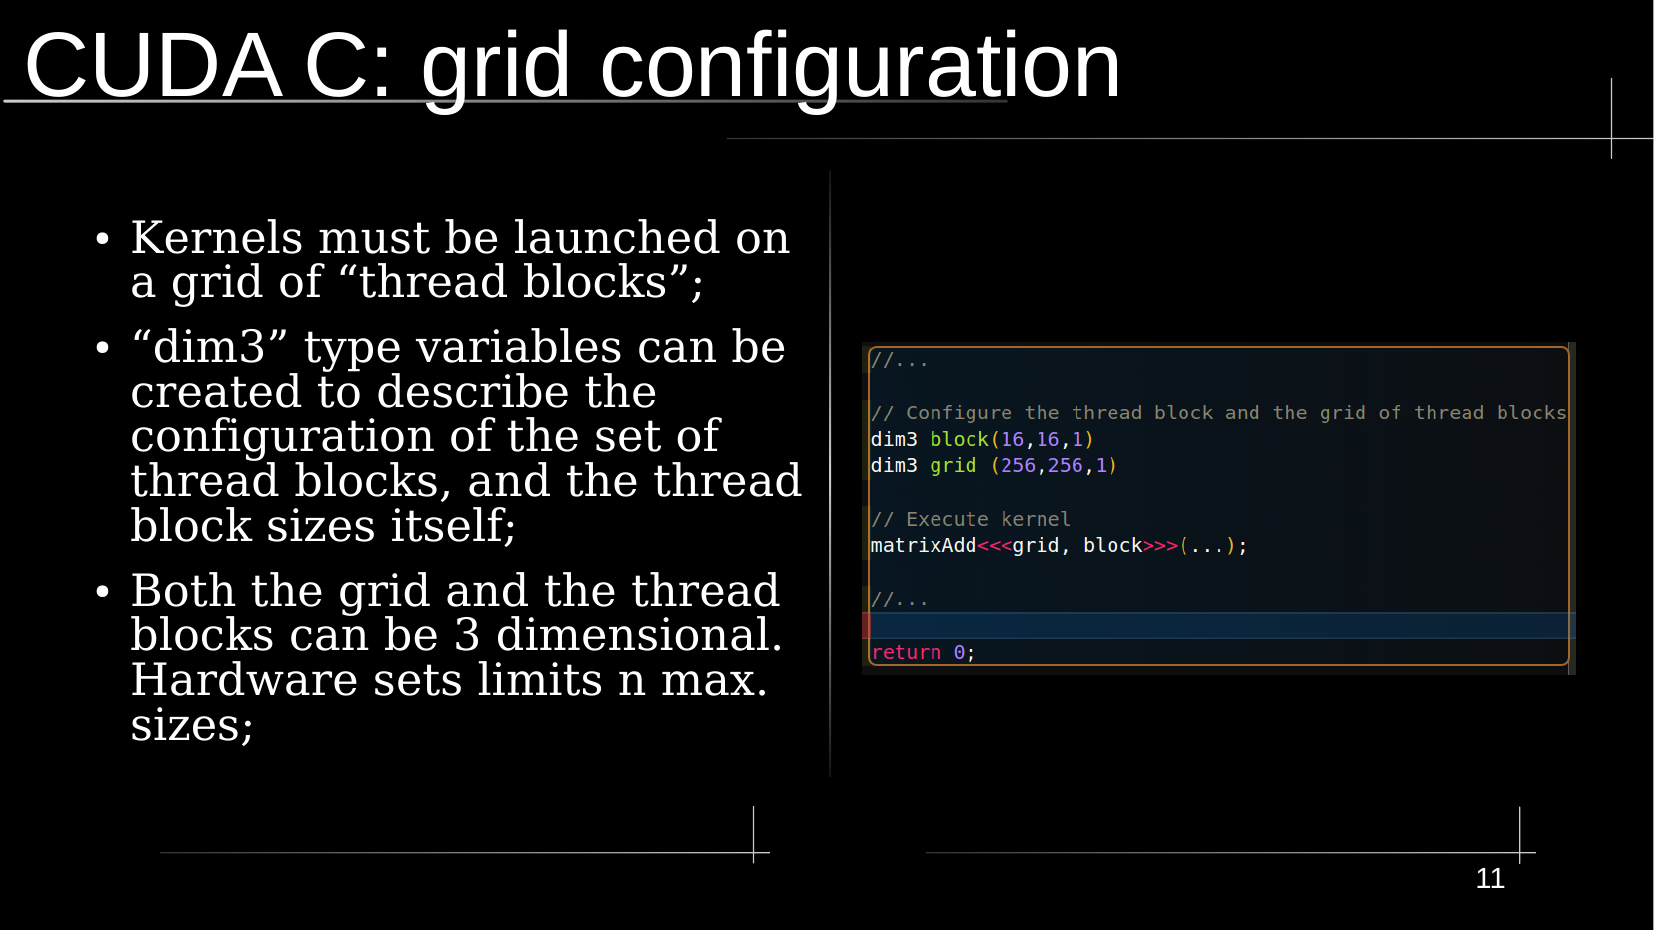

# CUDA C: grid configuration
Kernels must be launched on a grid of “thread blocks”;
“dim3” type variables can be created to describe the configuration of the set of thread blocks, and the thread block sizes itself;
Both the grid and the thread blocks can be 3 dimensional. Hardware sets limits n max. sizes;
11